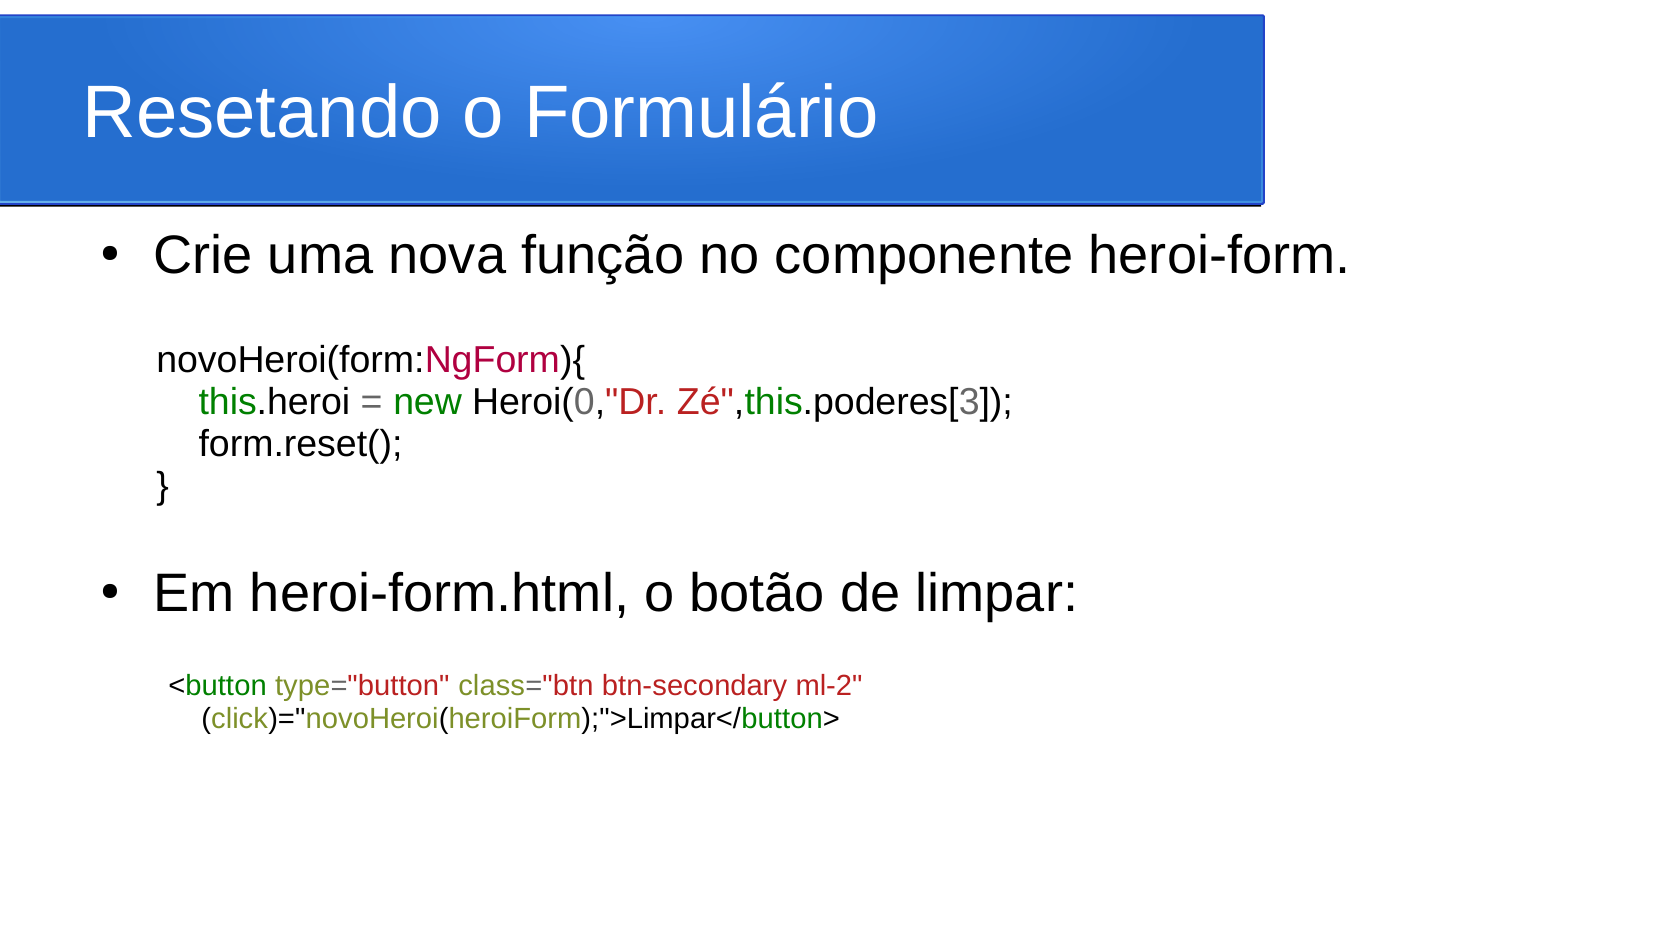

# Resetando o Formulário
Crie uma nova função no componente heroi-form.
Em heroi-form.html, o botão de limpar:
novoHeroi(form:NgForm){
 this.heroi = new Heroi(0,"Dr. Zé",this.poderes[3]);
 form.reset();
}
<button type="button" class="btn btn-secondary ml-2"
 (click)="novoHeroi(heroiForm);">Limpar</button>